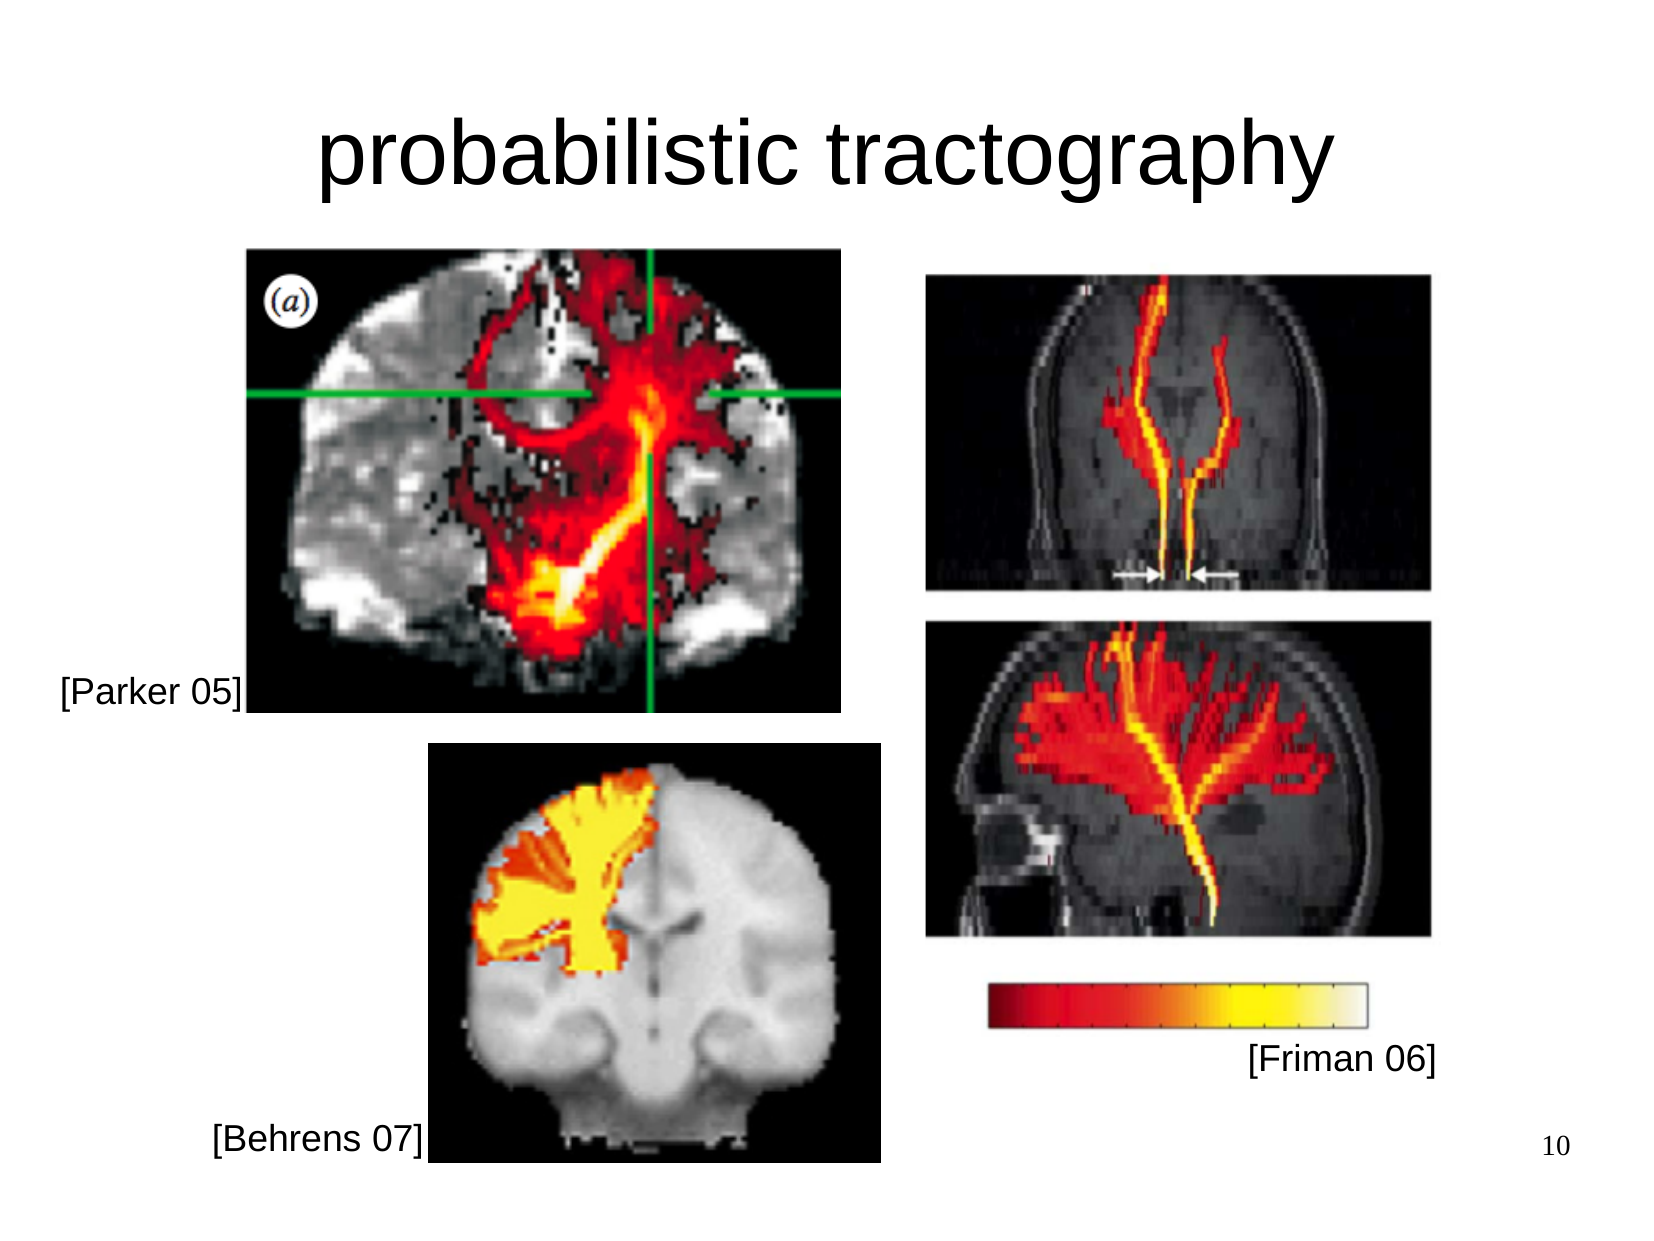

# probabilistic tractography
[Parker 05]
[Friman 06]
[Behrens 07]
10